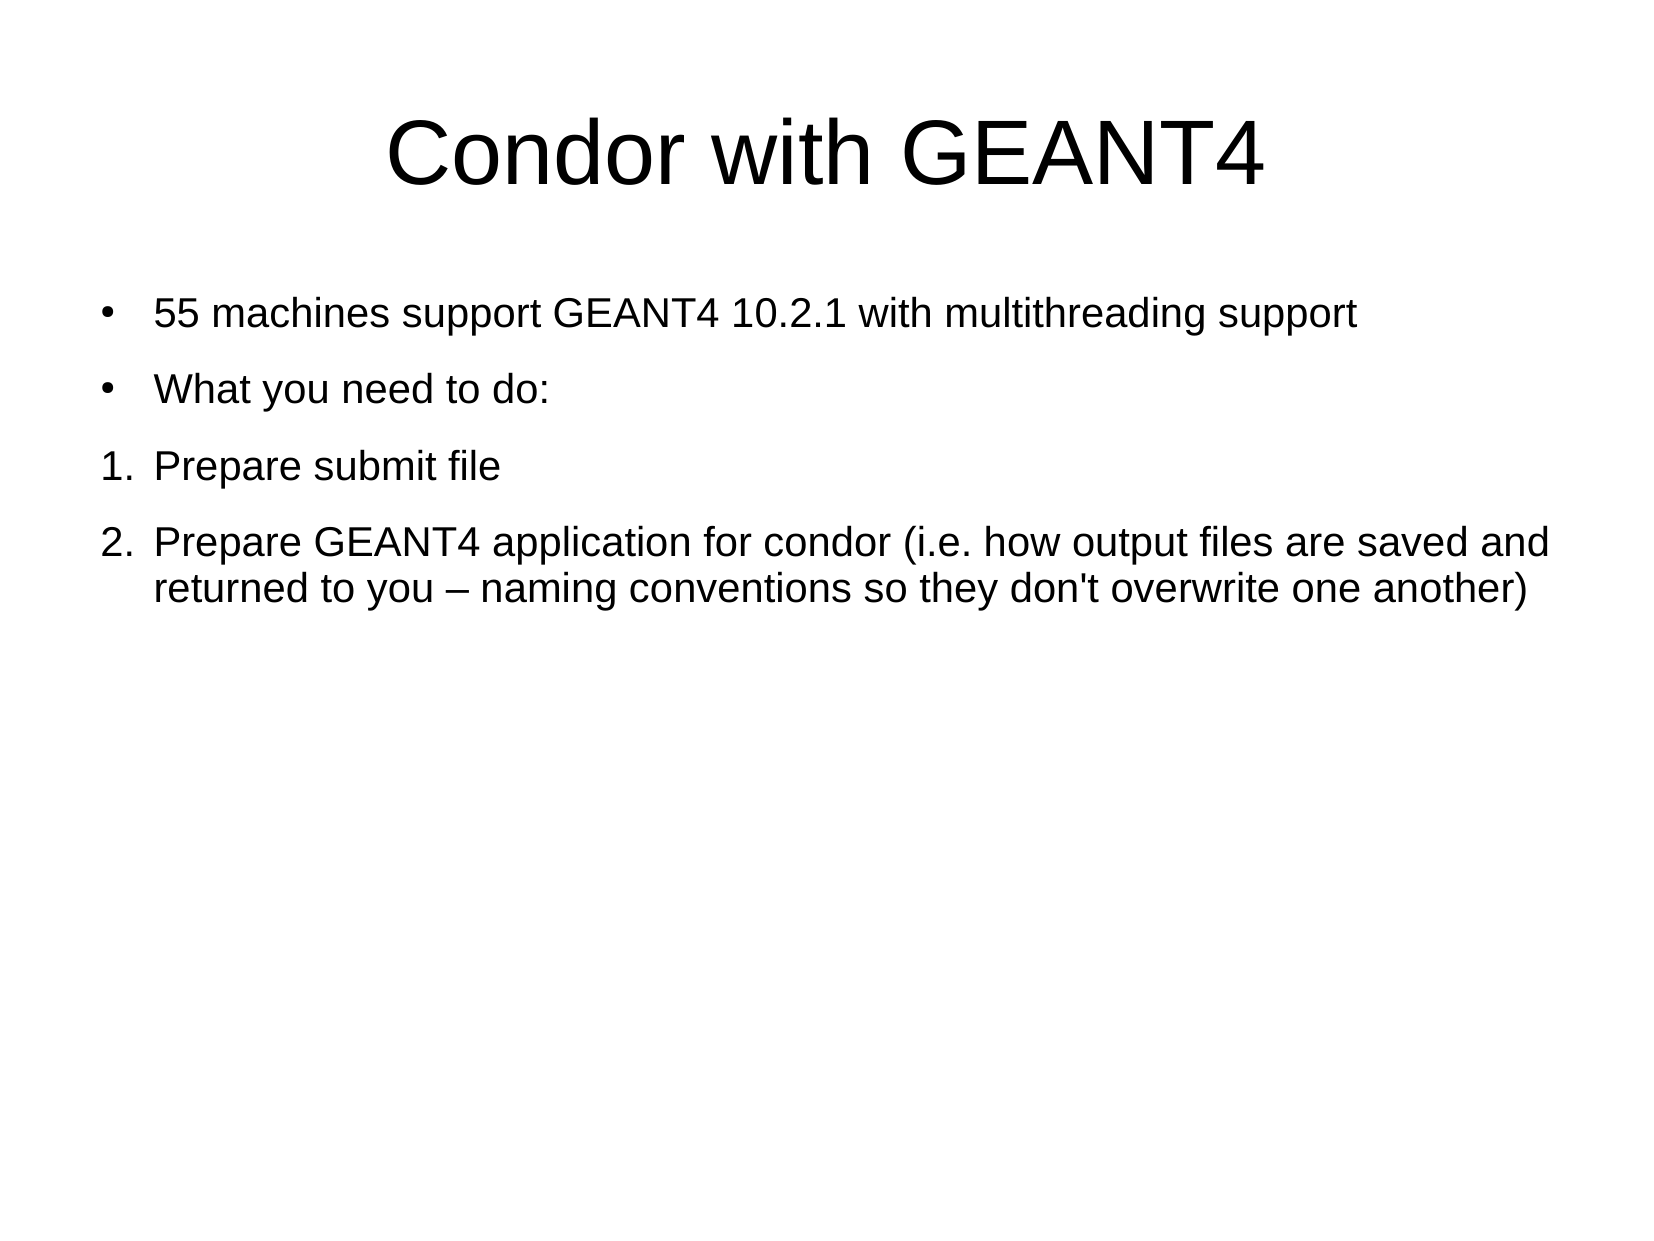

# Condor with GEANT4
55 machines support GEANT4 10.2.1 with multithreading support
What you need to do:
Prepare submit file
Prepare GEANT4 application for condor (i.e. how output files are saved and returned to you – naming conventions so they don't overwrite one another)